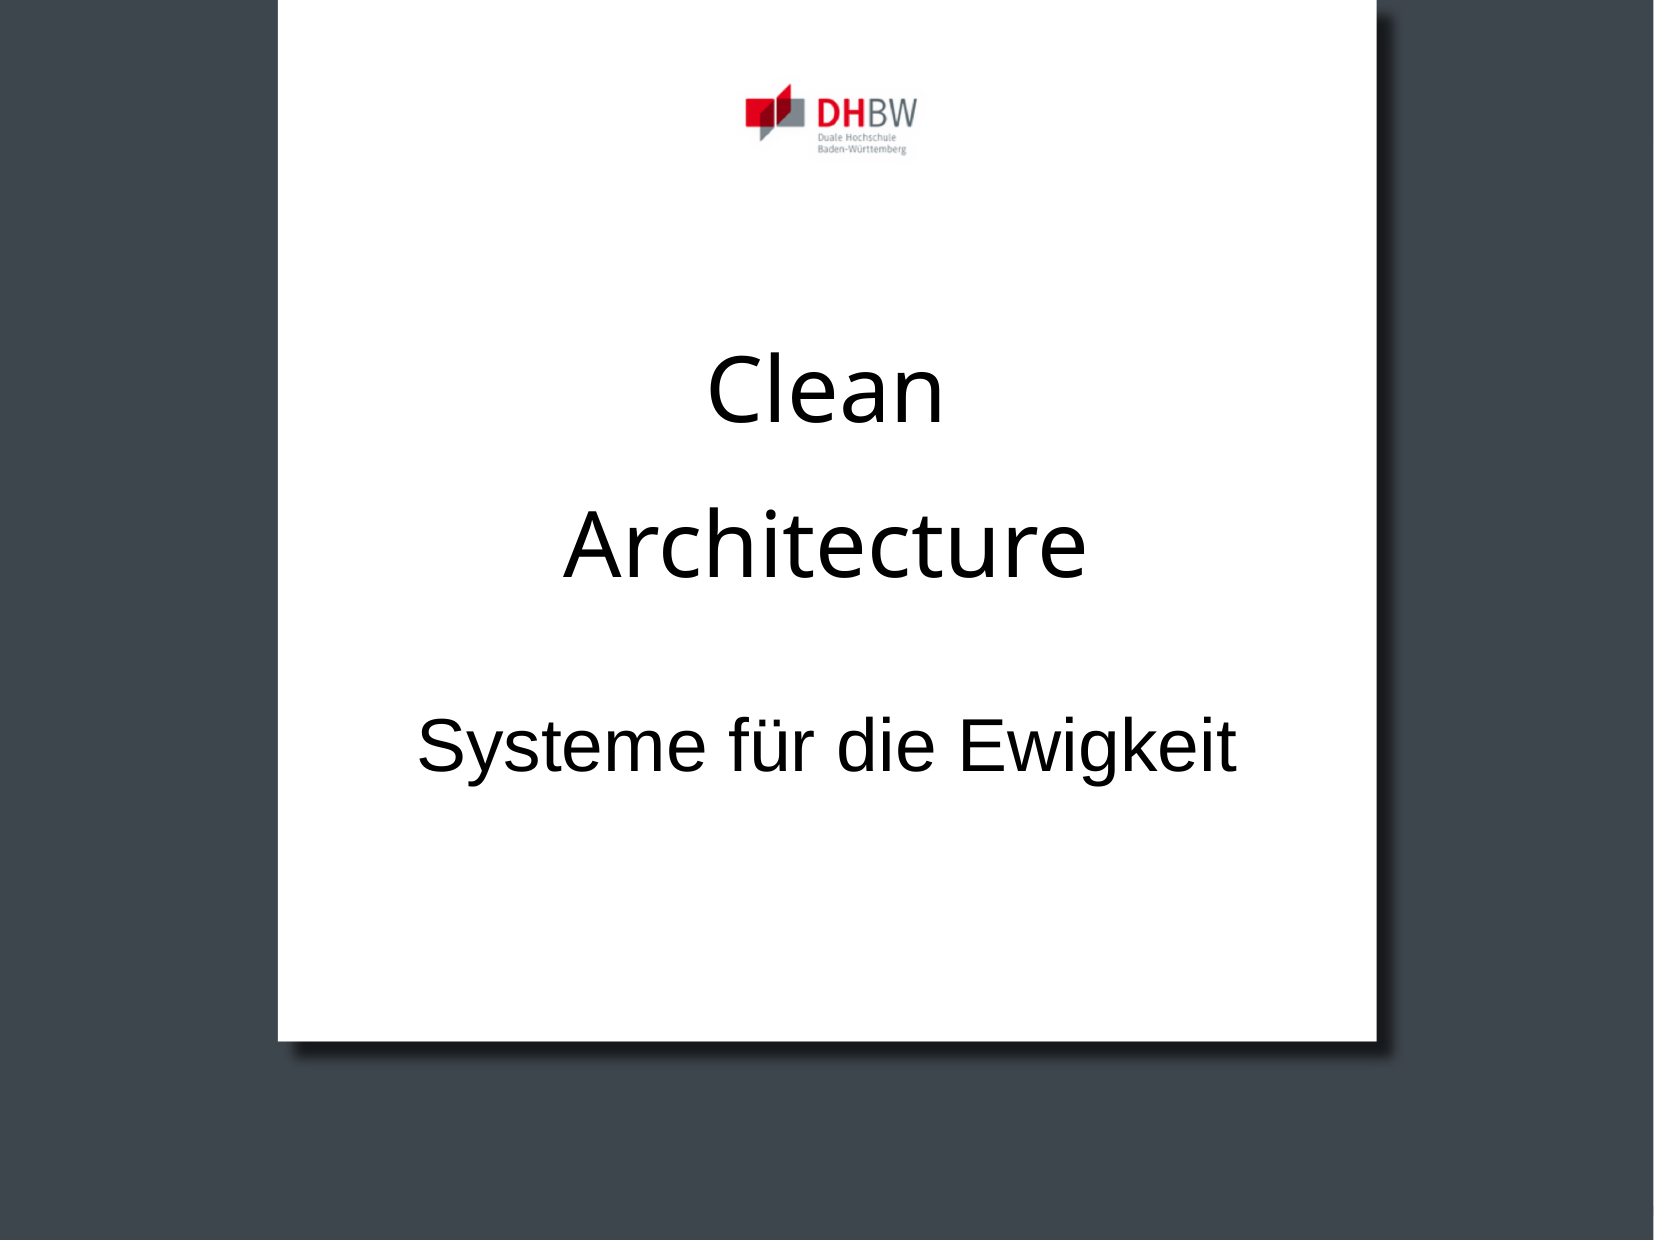

# Clean
Architecture
Systeme für die Ewigkeit